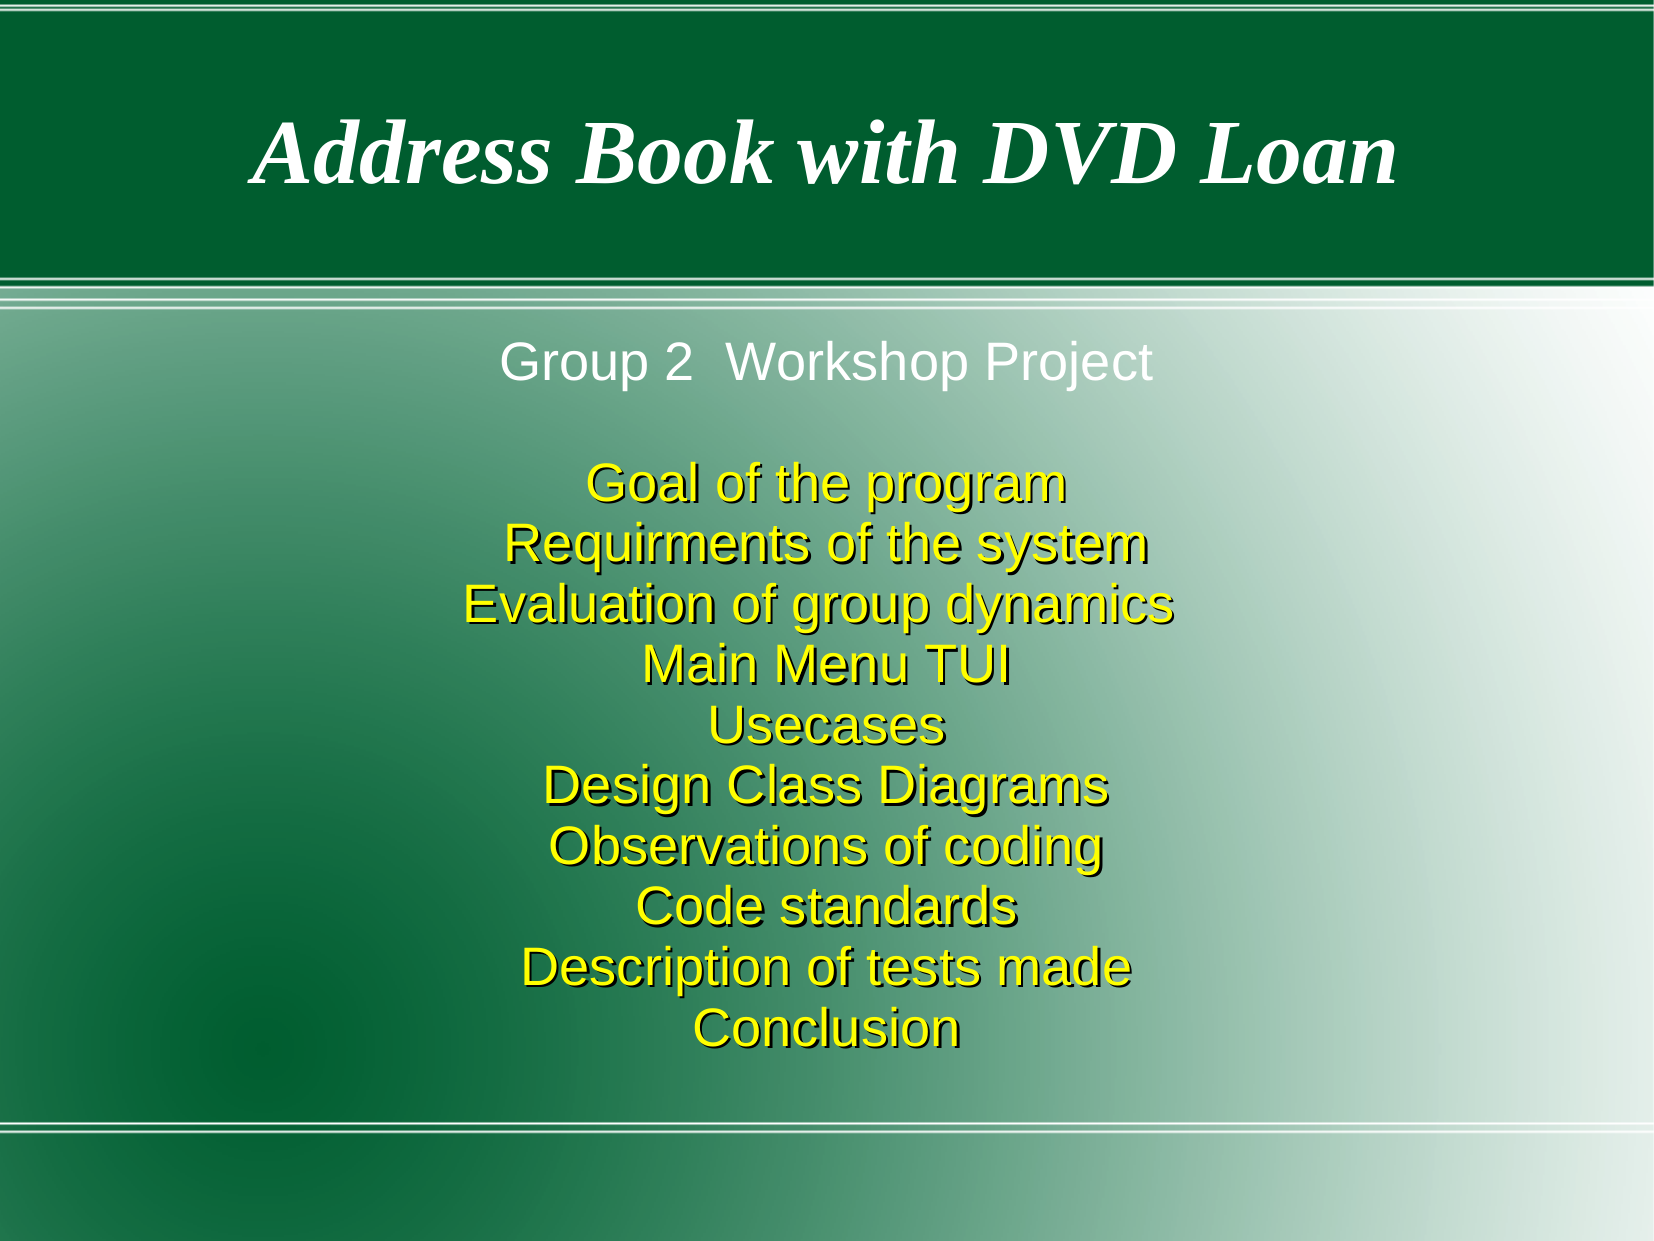

# Address Book with DVD Loan
Group 2 Workshop Project
Goal of the program
Requirments of the system
Evaluation of group dynamics
Main Menu TUI
Usecases
Design Class Diagrams
Observations of coding
Code standards
Description of tests made
Conclusion